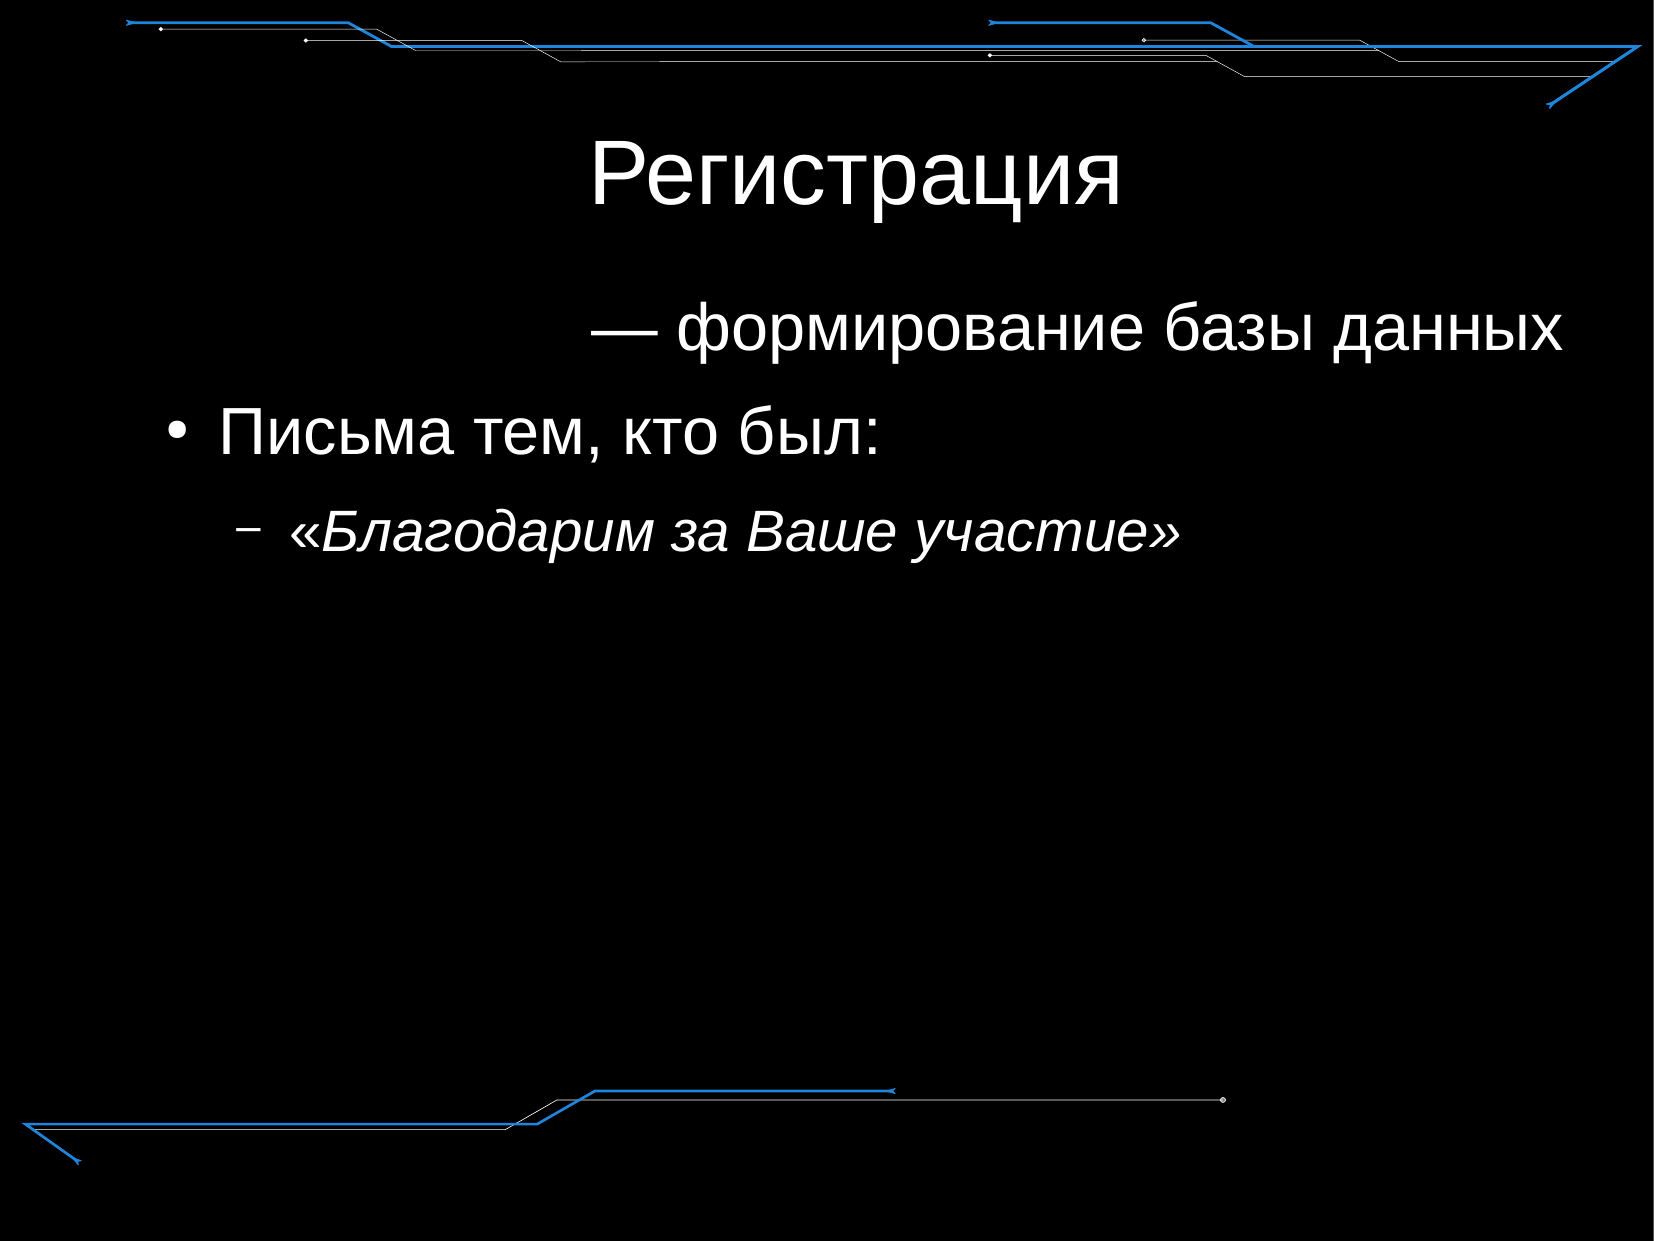

# Регистрация
— формирование базы данных
Письма тем, кто был:
«Благодарим за Ваше участие»